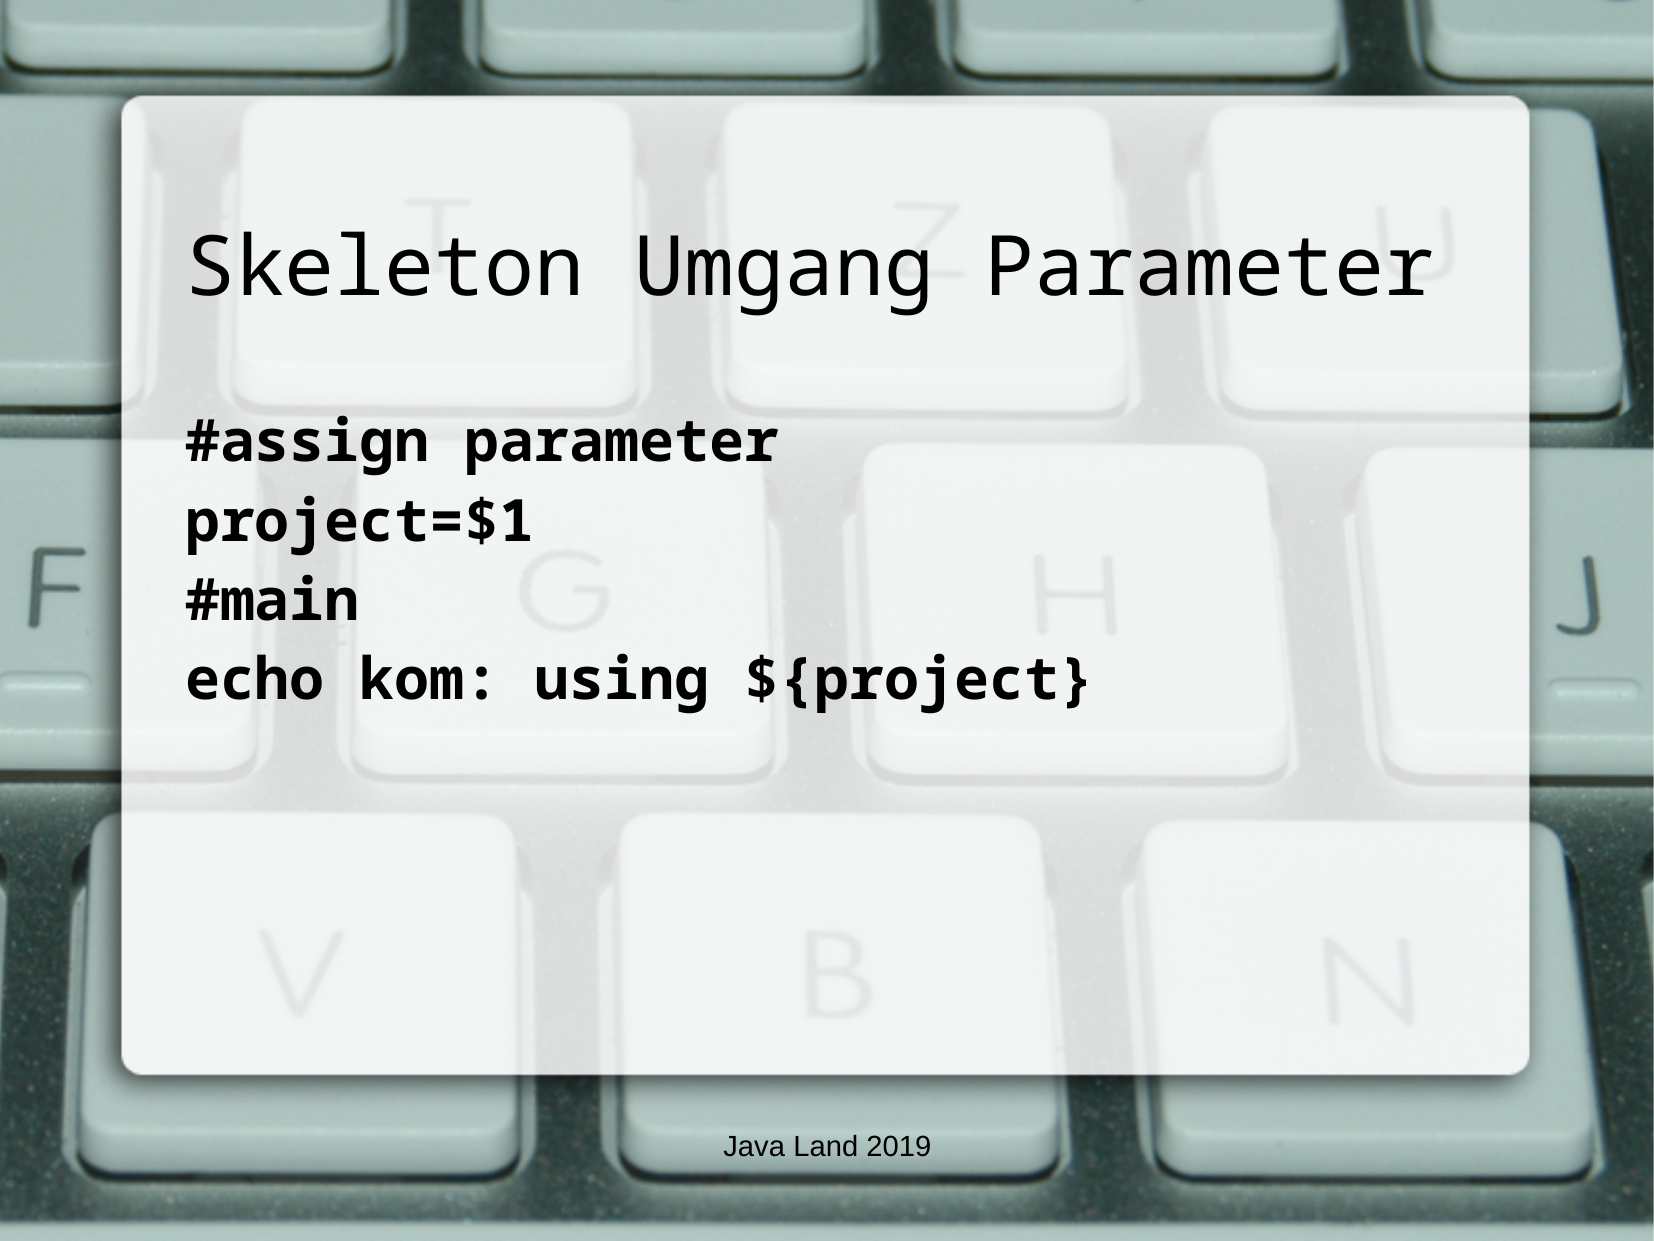

#
Skeleton Umgang Parameter
#assign parameter
project=$1
#main
echo kom: using ${project}